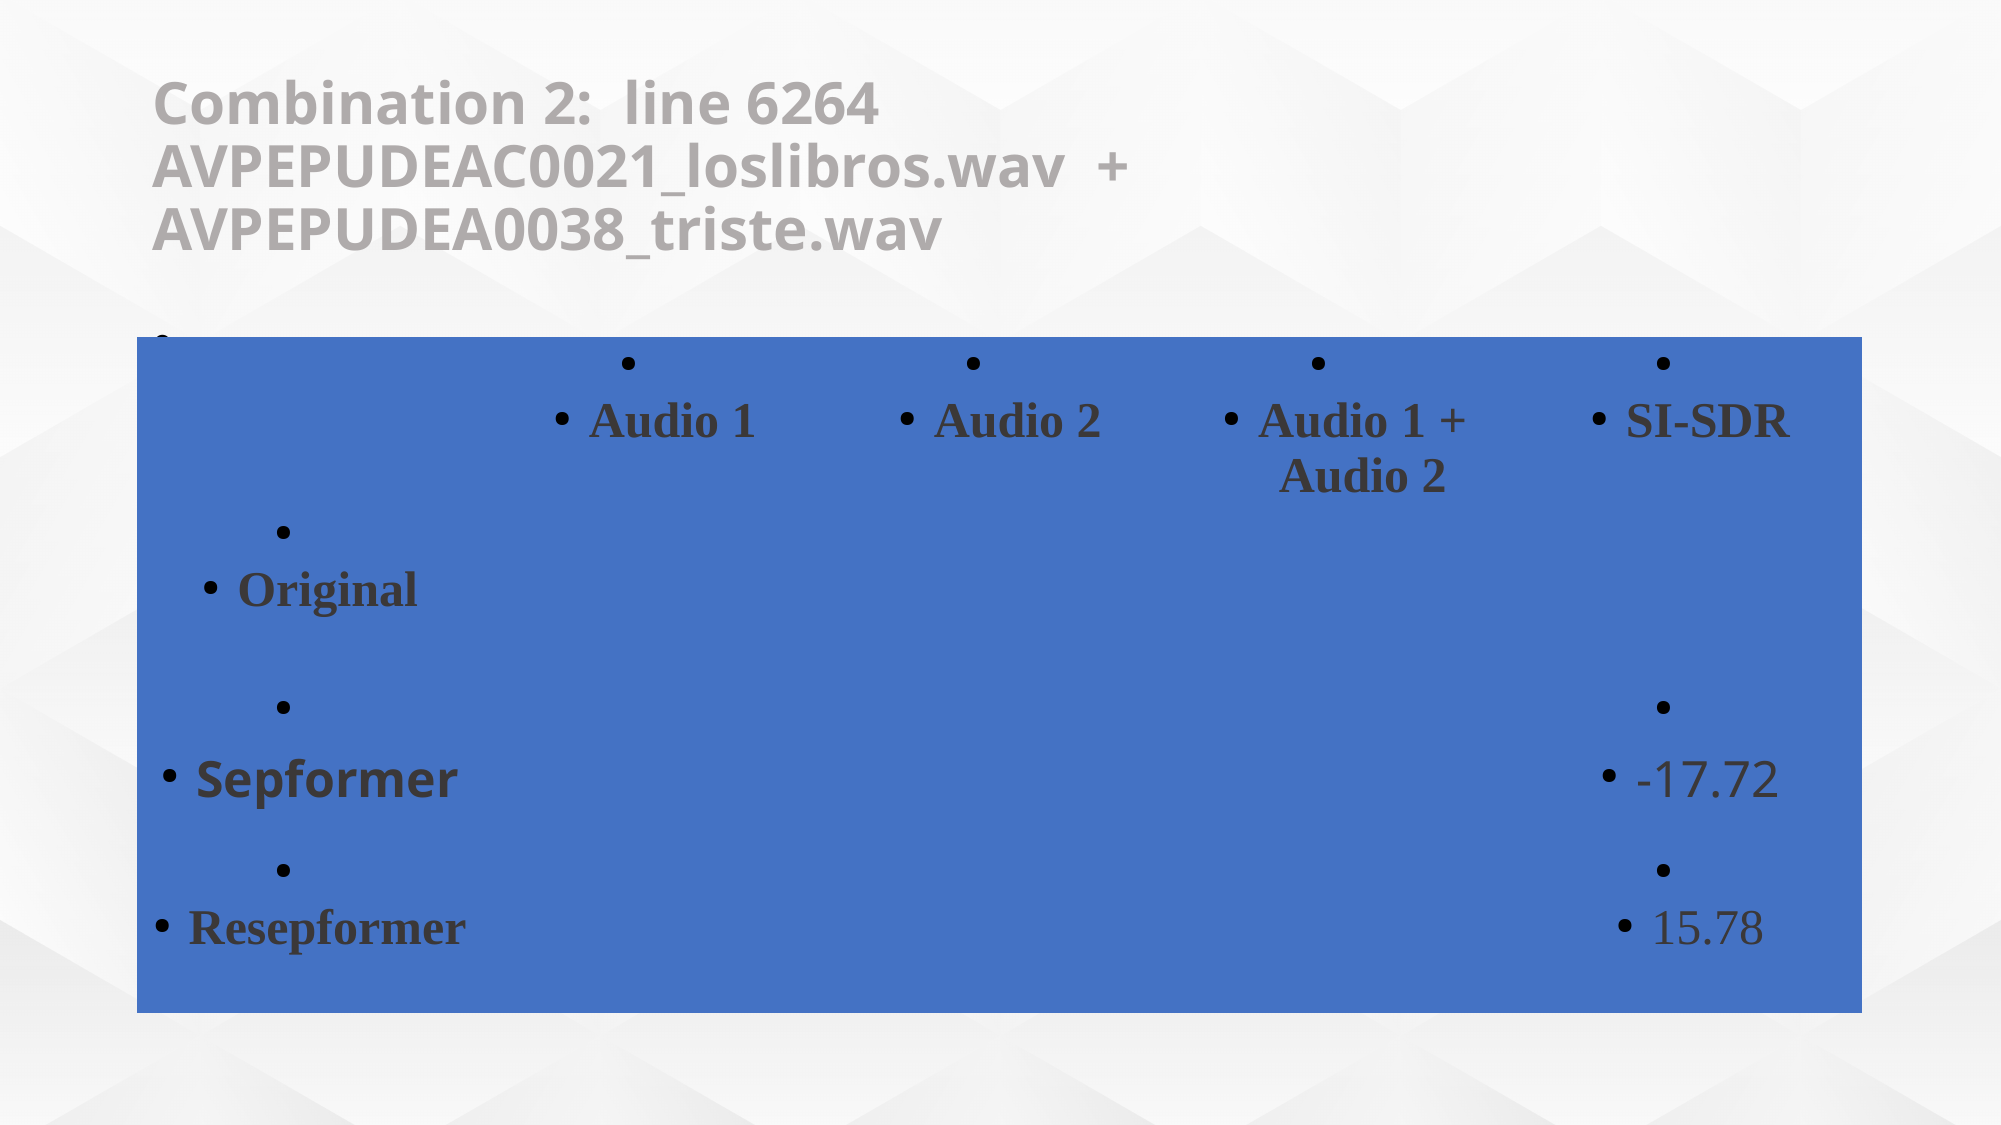

# Combination 2: line 6264 AVPEPUDEAC0021_loslibros.wav + AVPEPUDEA0038_triste.wav
| | Audio 1 | Audio 2 | Audio 1 + Audio 2 | SI-SDR |
| --- | --- | --- | --- | --- |
| Original | | | | |
| Sepformer | | | | -17.72 |
| Resepformer | | | | 15.78 |